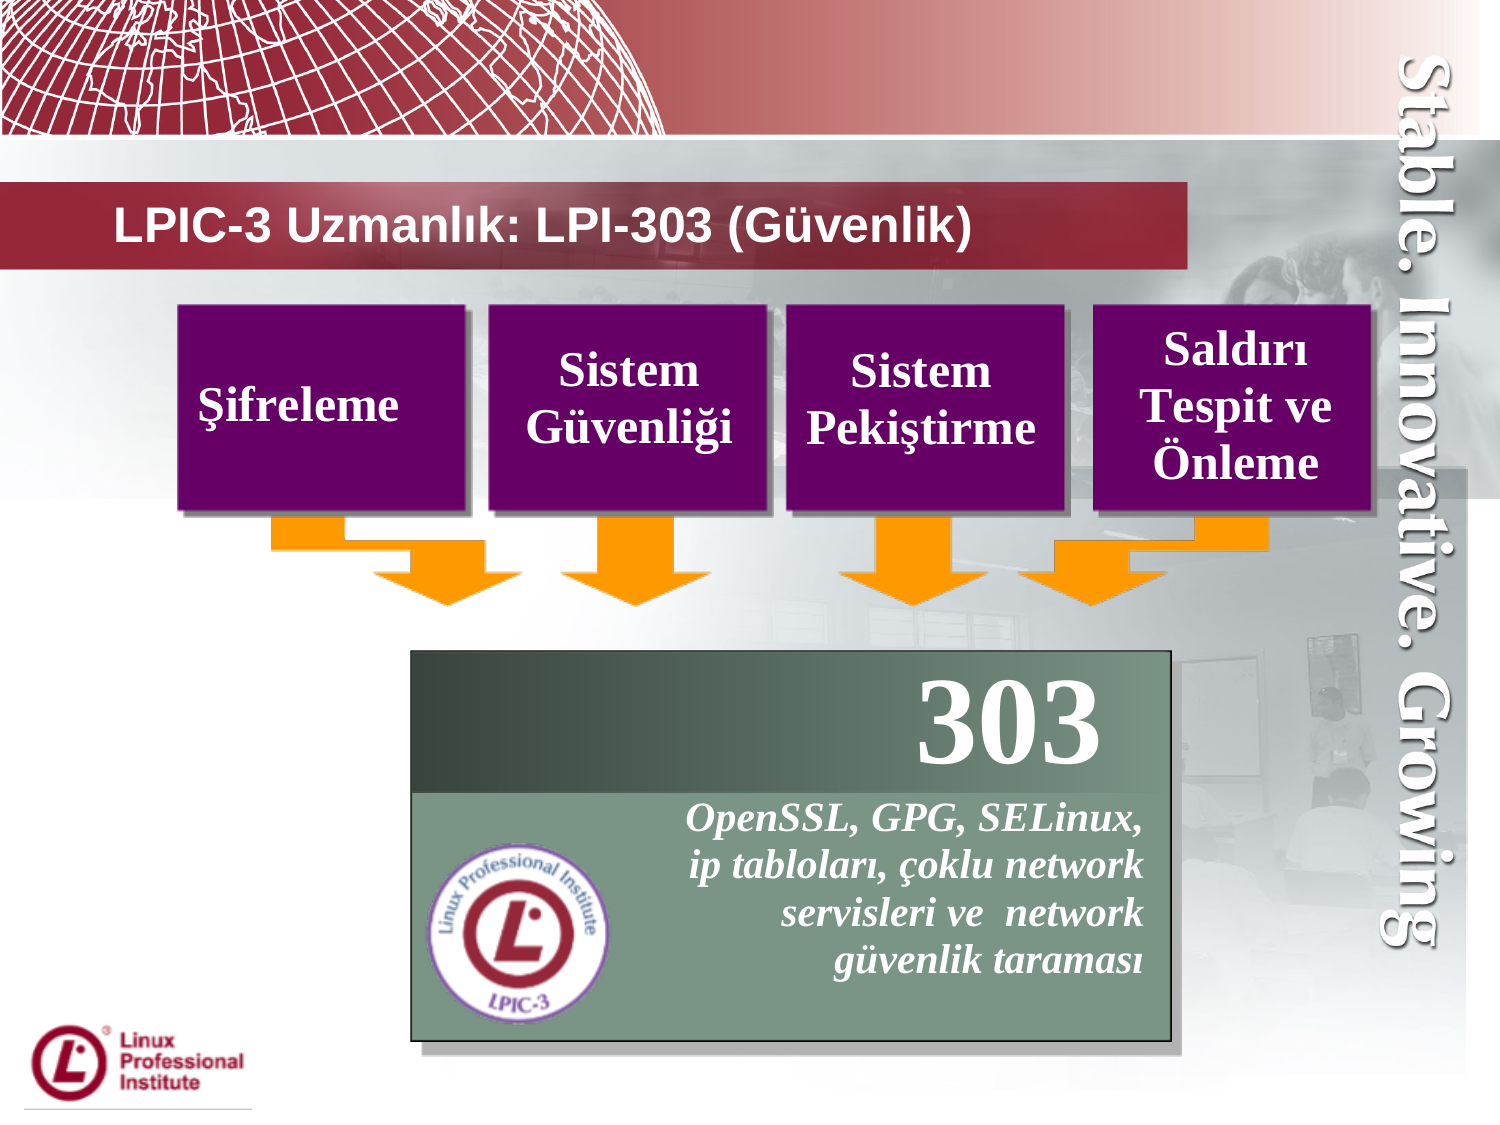

LPIC-3 Uzmanlık: LPI-303 (Güvenlik)‏
Saldırı Tespit ve Önleme
Sistem Güvenliği
Sistem
Pekiştirme
Şifreleme
303
OpenSSL, GPG, SELinux, ip tabloları, çoklu network servisleri ve network güvenlik taraması